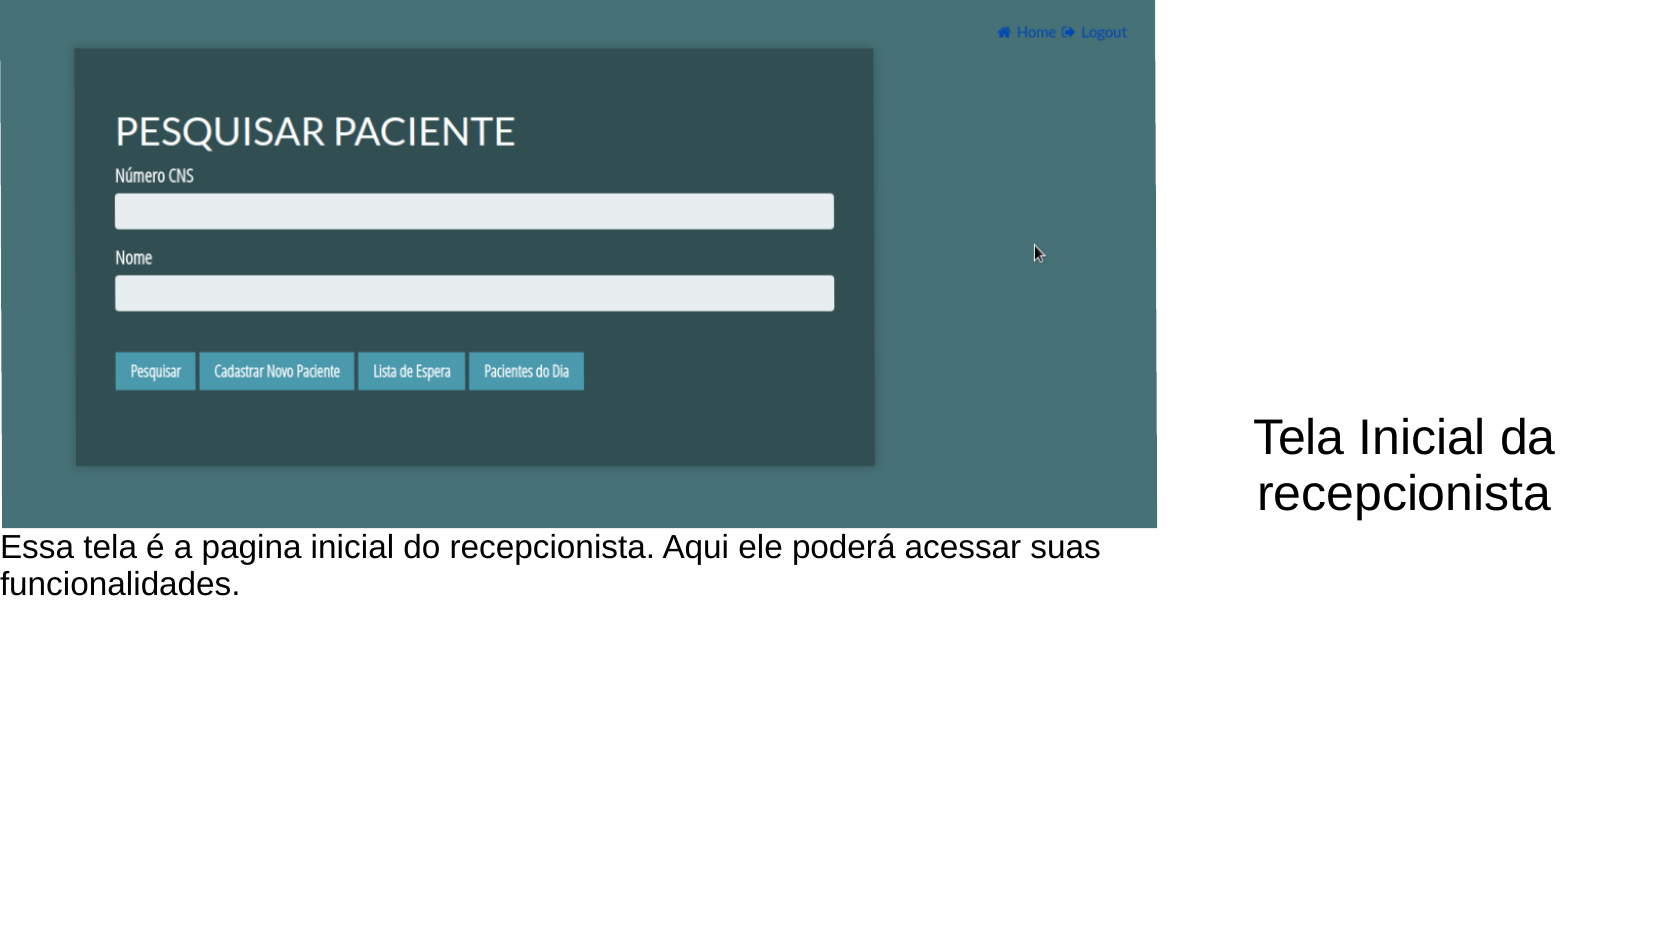

# Tela Inicial da recepcionista
Essa tela é a pagina inicial do recepcionista. Aqui ele poderá acessar suas funcionalidades.